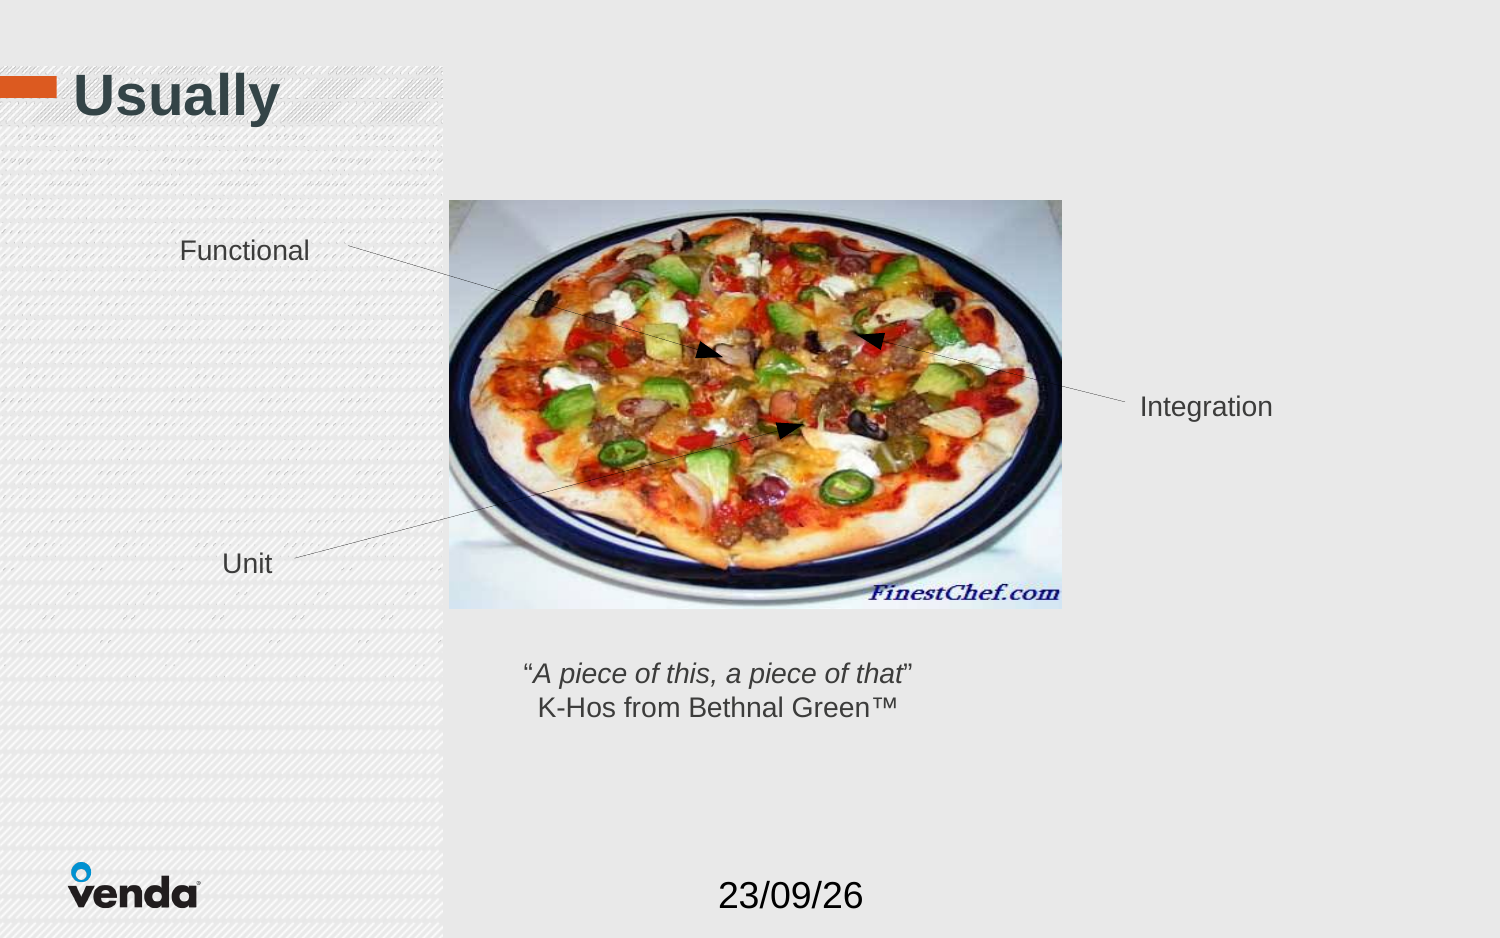

# Usually
Functional
Integration
Unit
“A piece of this, a piece of that”
K-Hos from Bethnal Green™